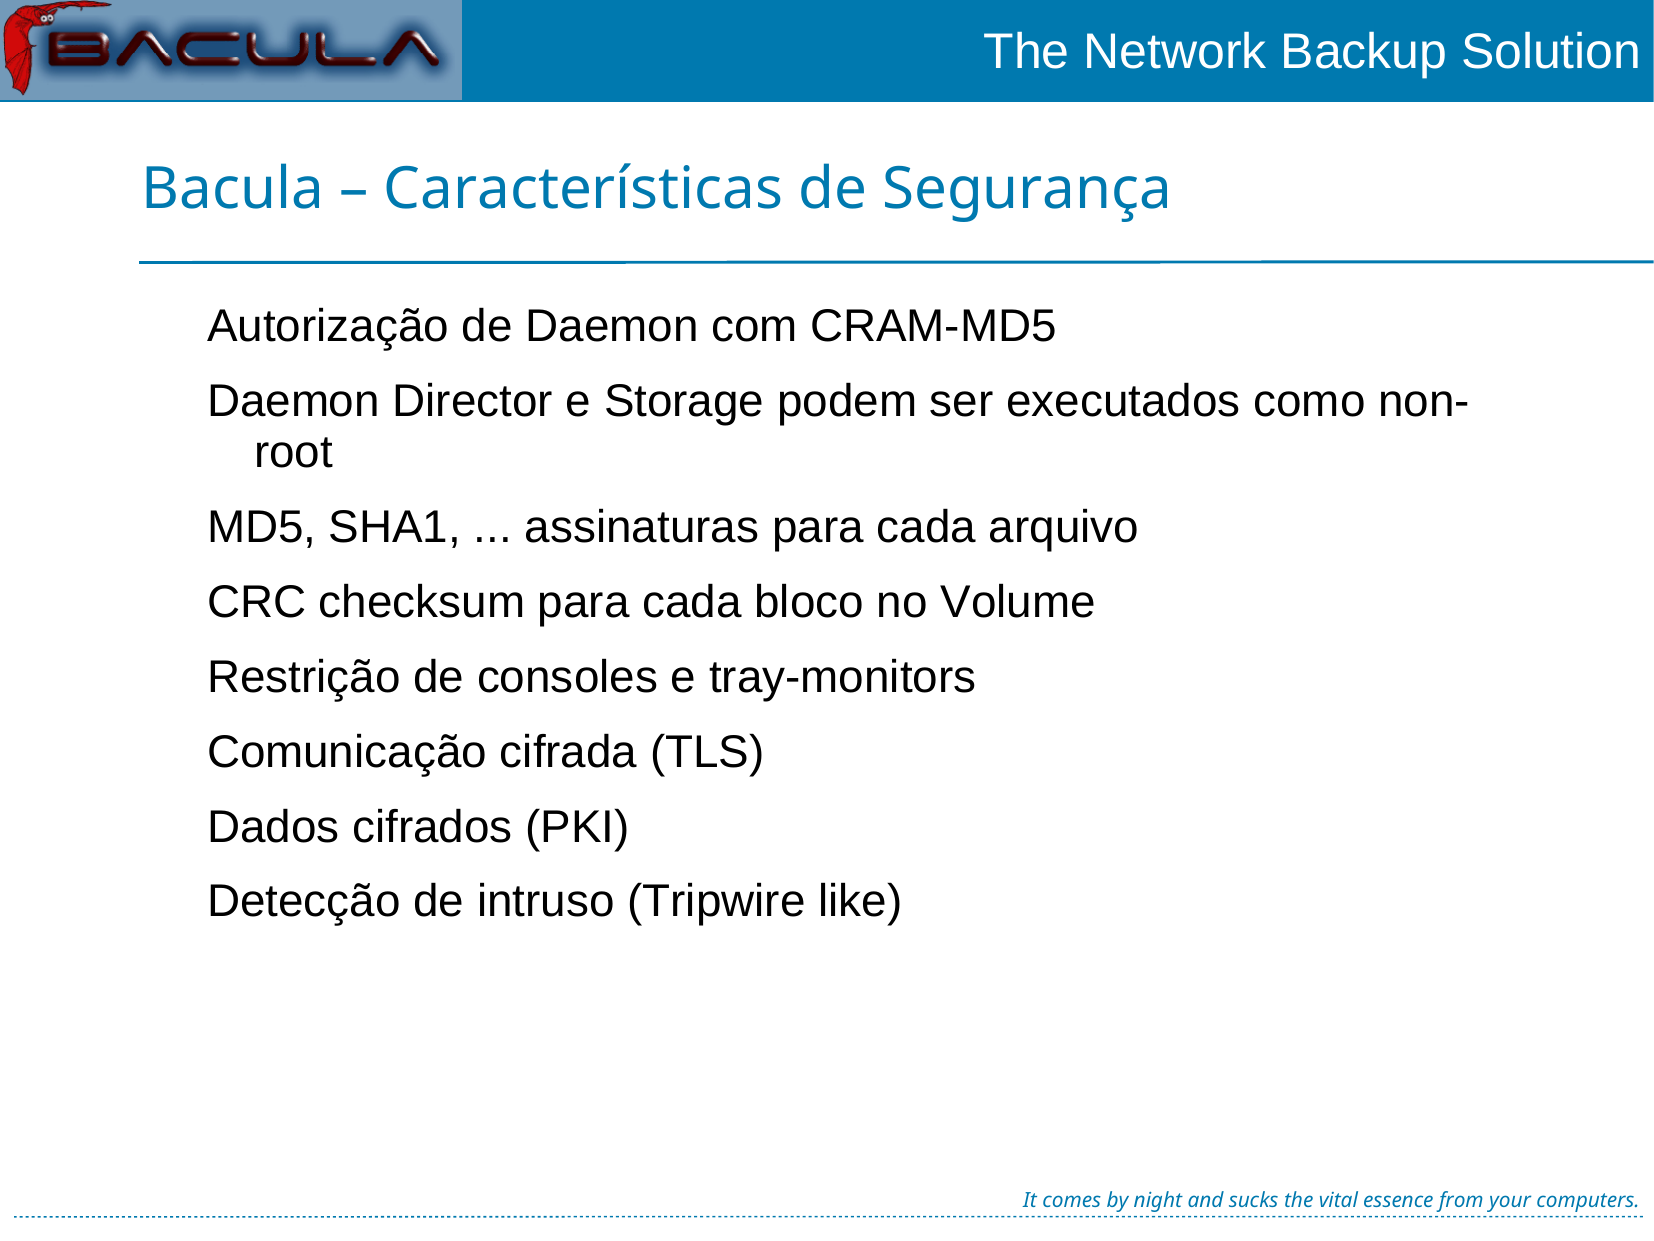

# Bacula – Características de Segurança
Autorização de Daemon com CRAM-MD5
Daemon Director e Storage podem ser executados como non-root
MD5, SHA1, ... assinaturas para cada arquivo
CRC checksum para cada bloco no Volume
Restrição de consoles e tray-monitors
Comunicação cifrada (TLS)
Dados cifrados (PKI)
Detecção de intruso (Tripwire like)